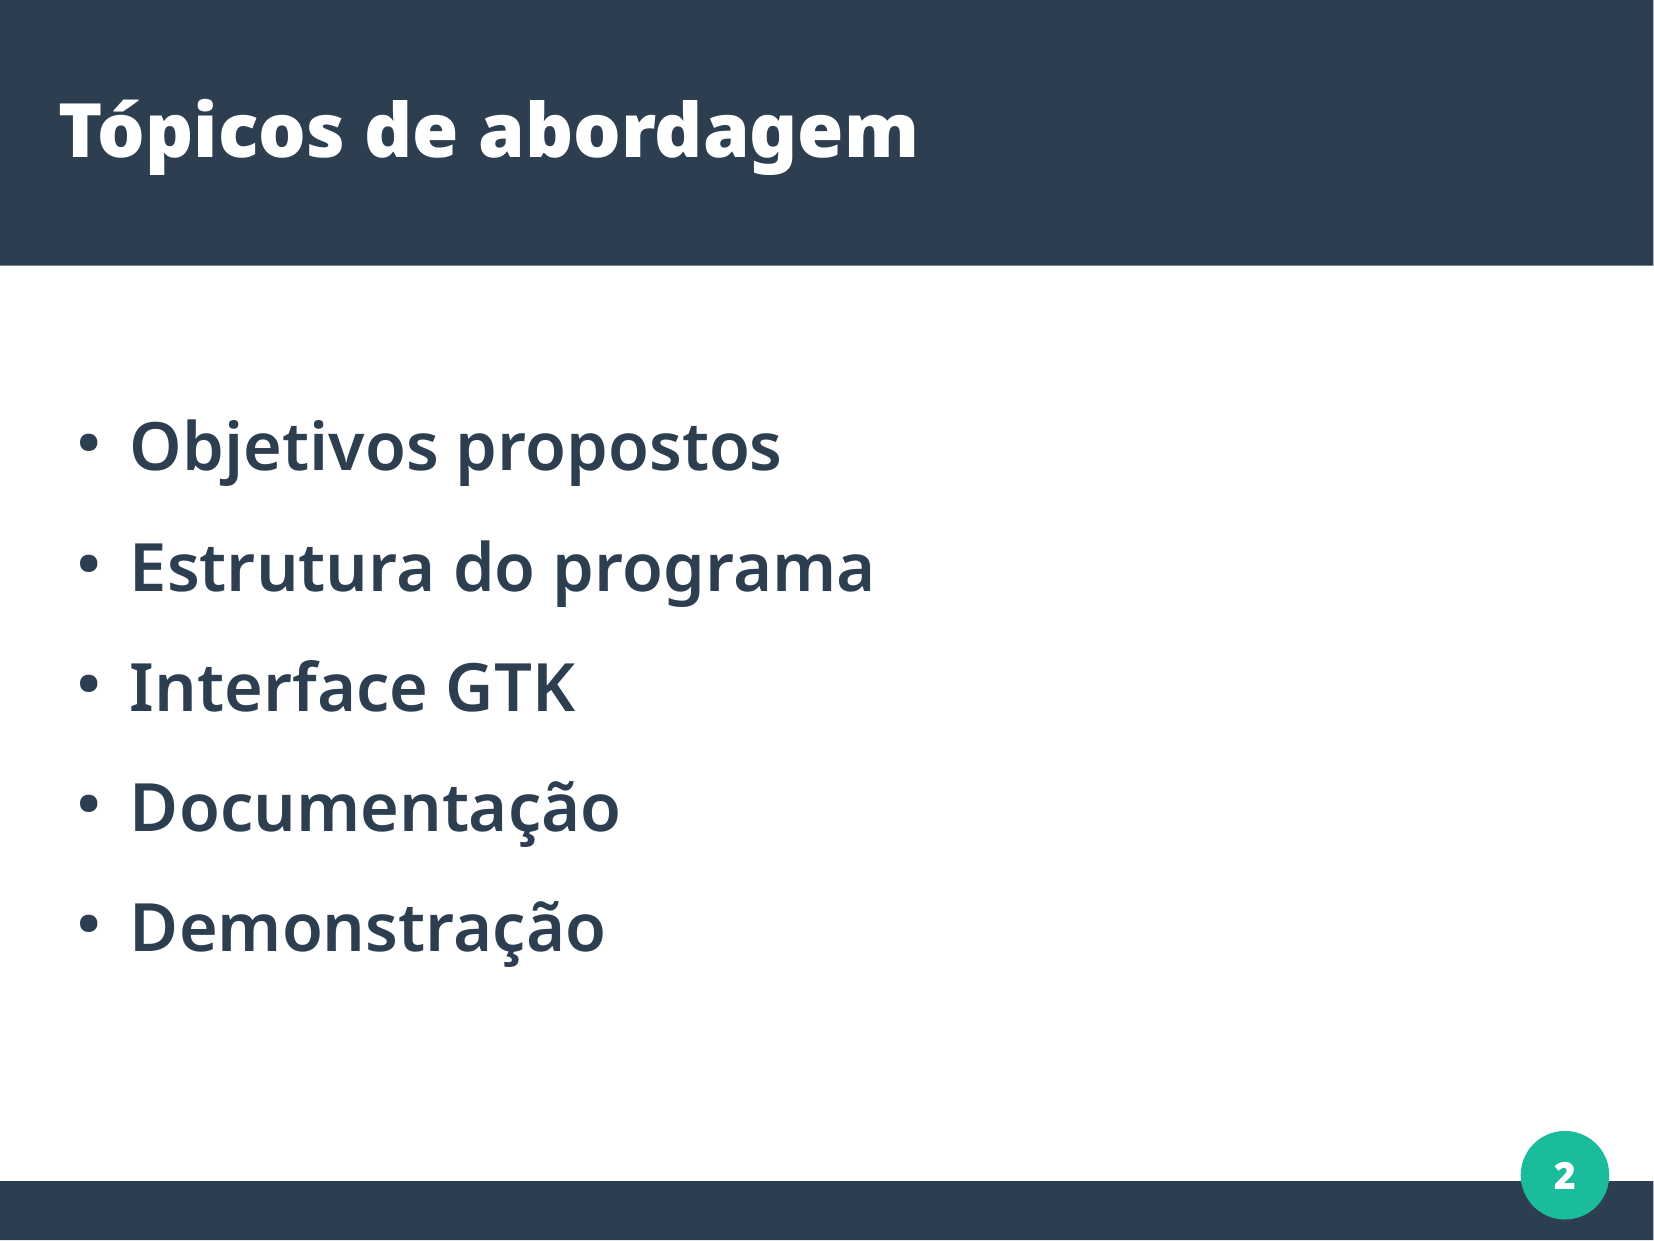

# Tópicos de abordagem
Objetivos propostos
Estrutura do programa
Interface GTK
Documentação
Demonstração
2